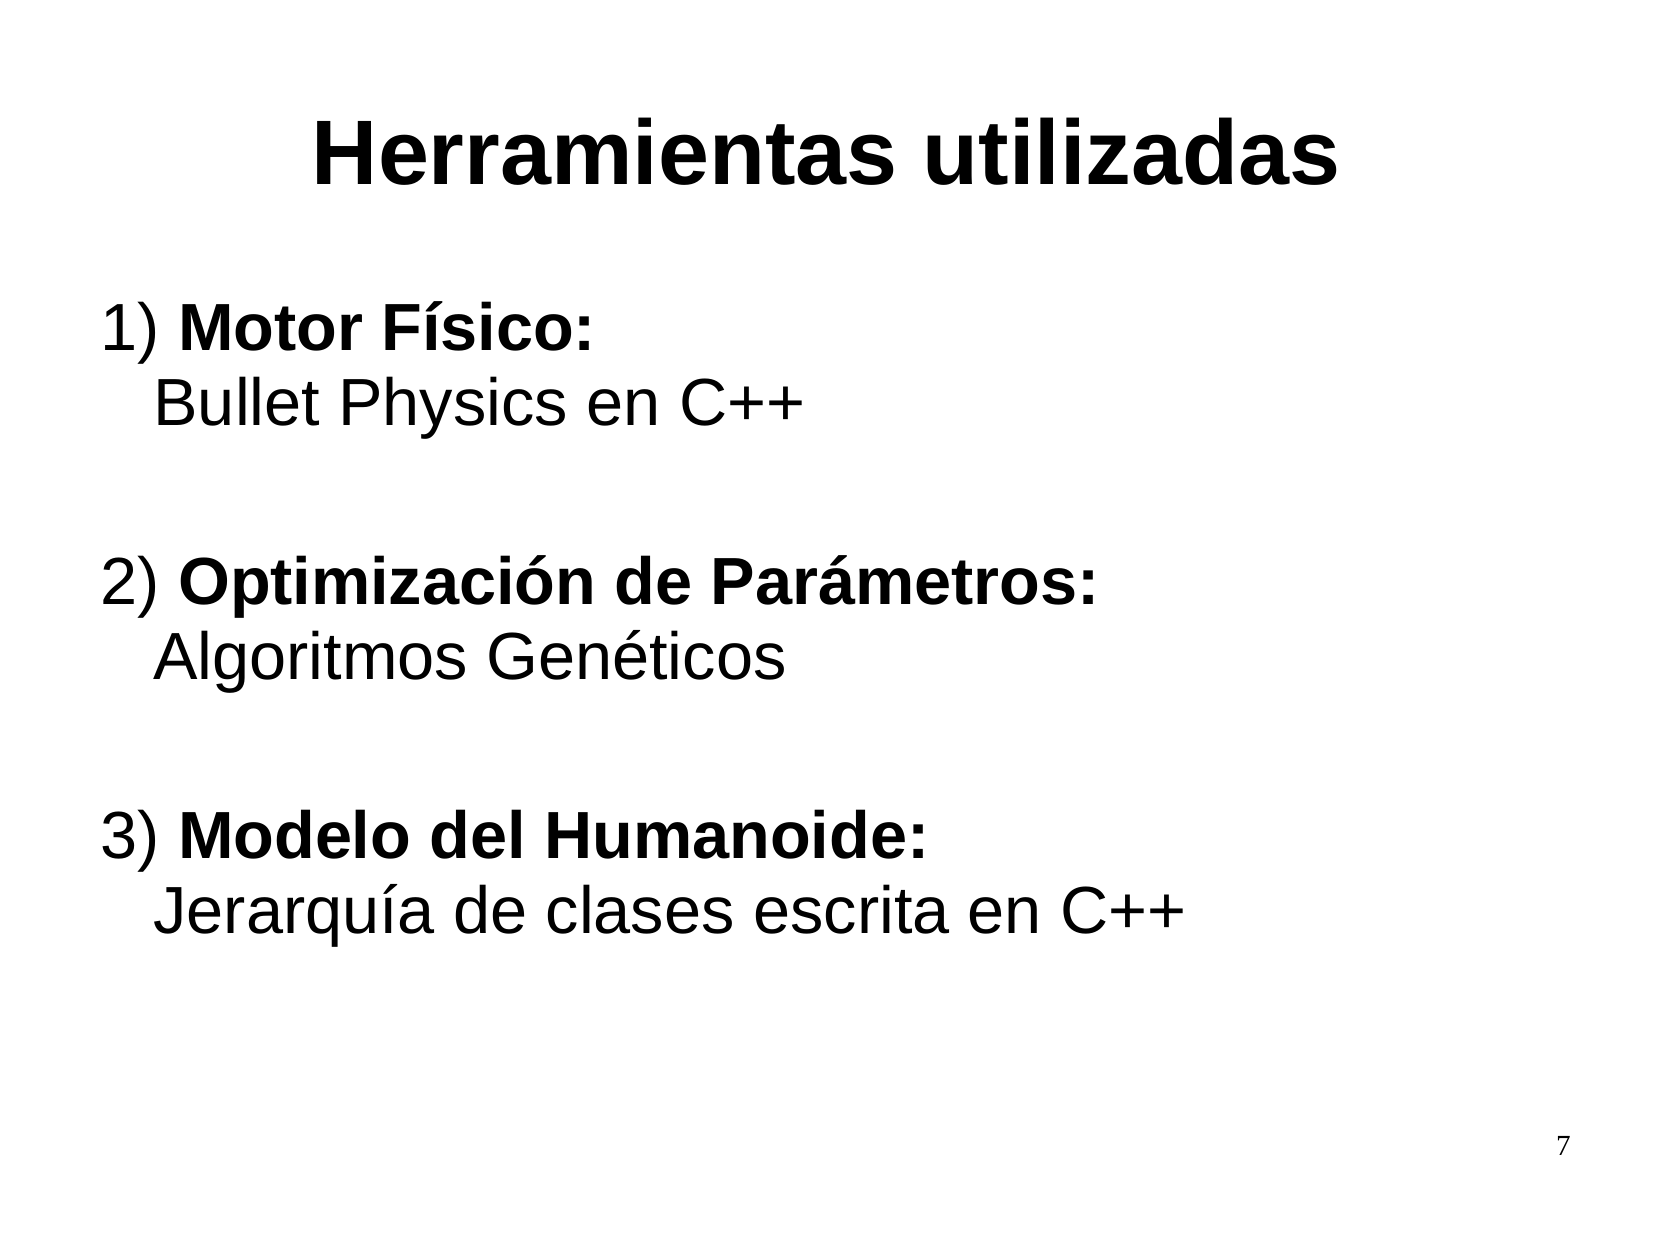

# Herramientas utilizadas
 Motor Físico:
Bullet Physics en C++
 Optimización de Parámetros:
Algoritmos Genéticos
 Modelo del Humanoide:
Jerarquía de clases escrita en C++
7